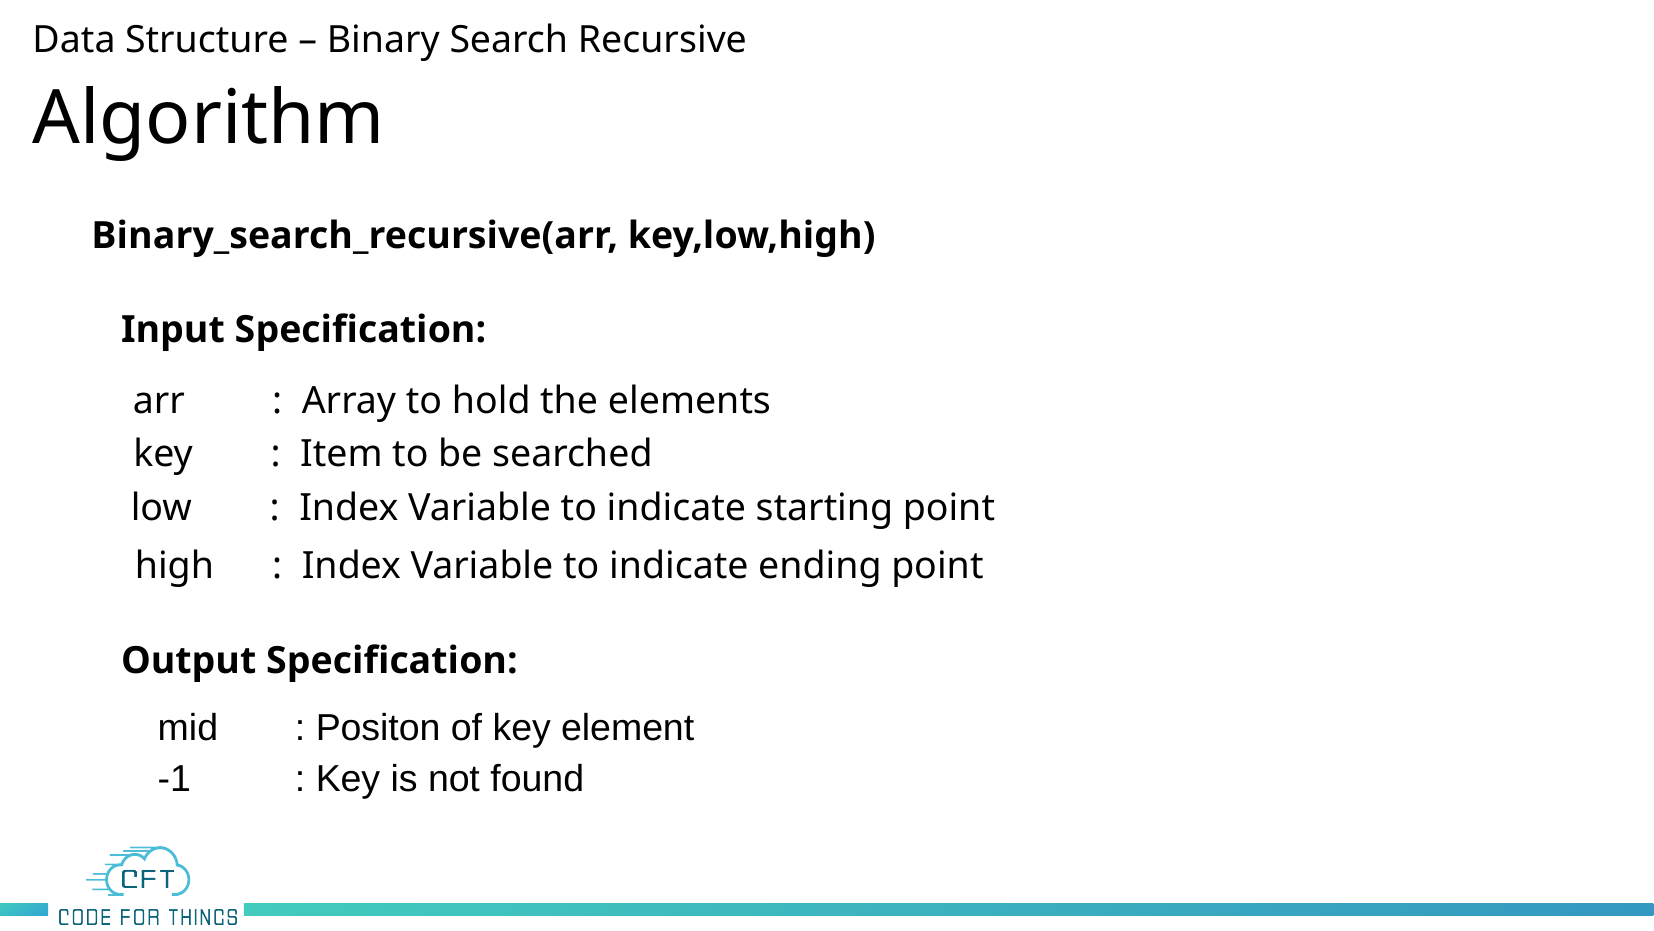

# Data Structure – Binary Search Recursive Algorithm
Binary_search_recursive(arr, key,low,high)
Input Specification:
arr : Array to hold the elements
 key : Item to be searched
 low : Index Variable to indicate starting point
 high : Index Variable to indicate ending point
Output Specification:
 mid 	: Positon of key element
 -1		: Key is not found